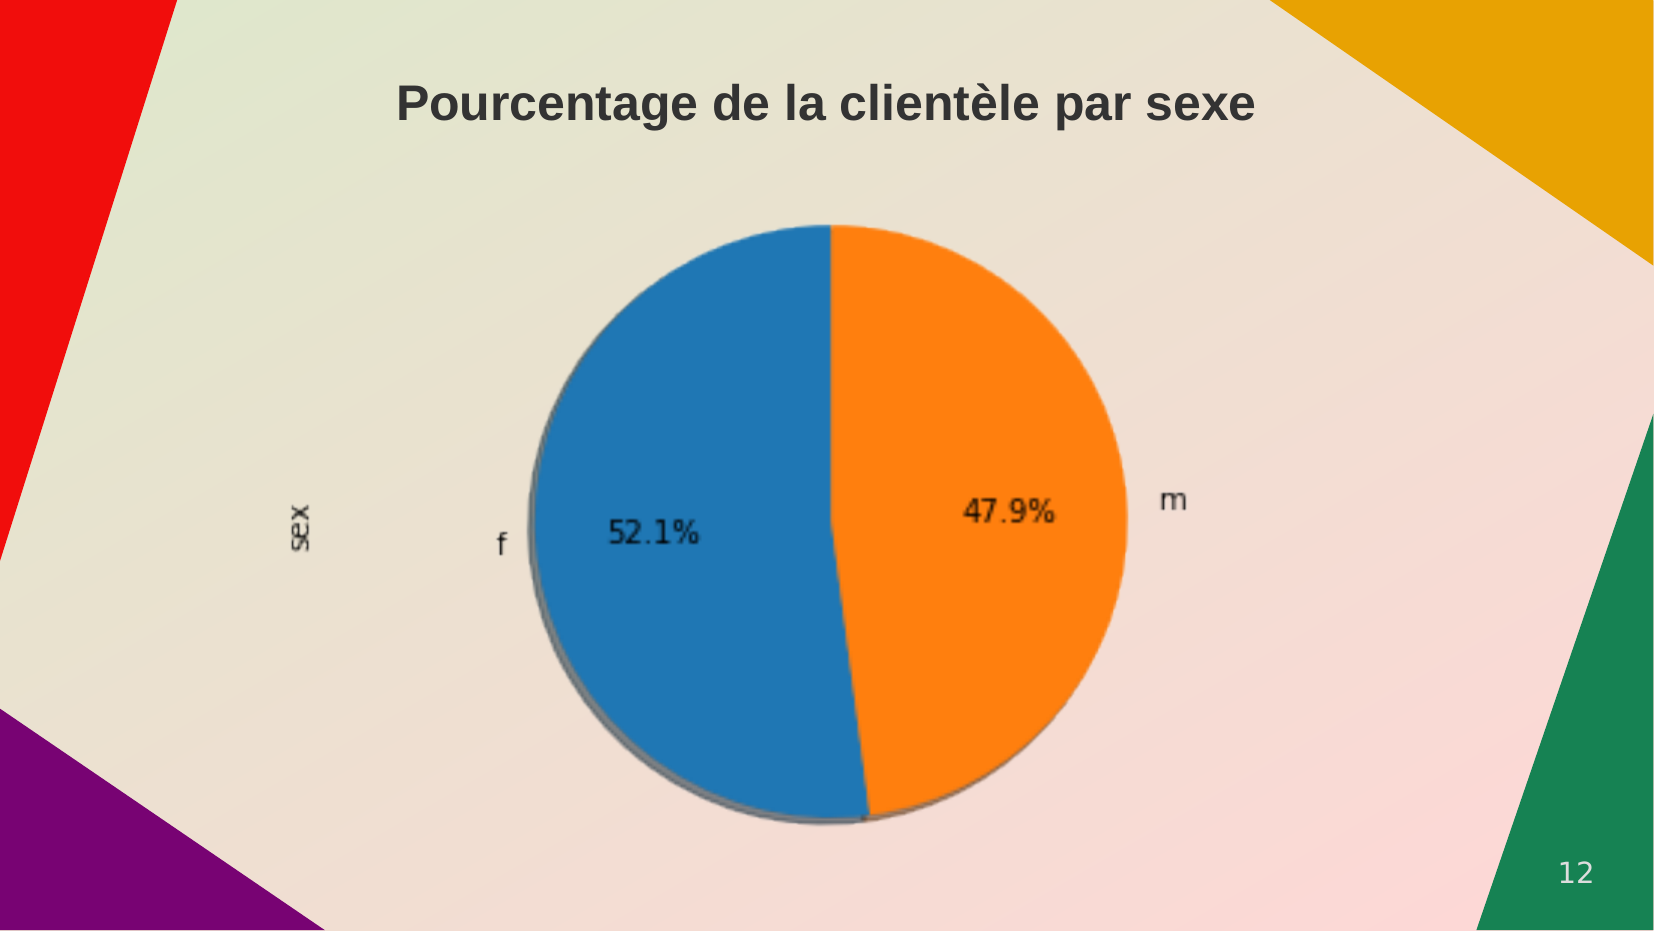

# Pourcentage de la clientèle par sexe
12